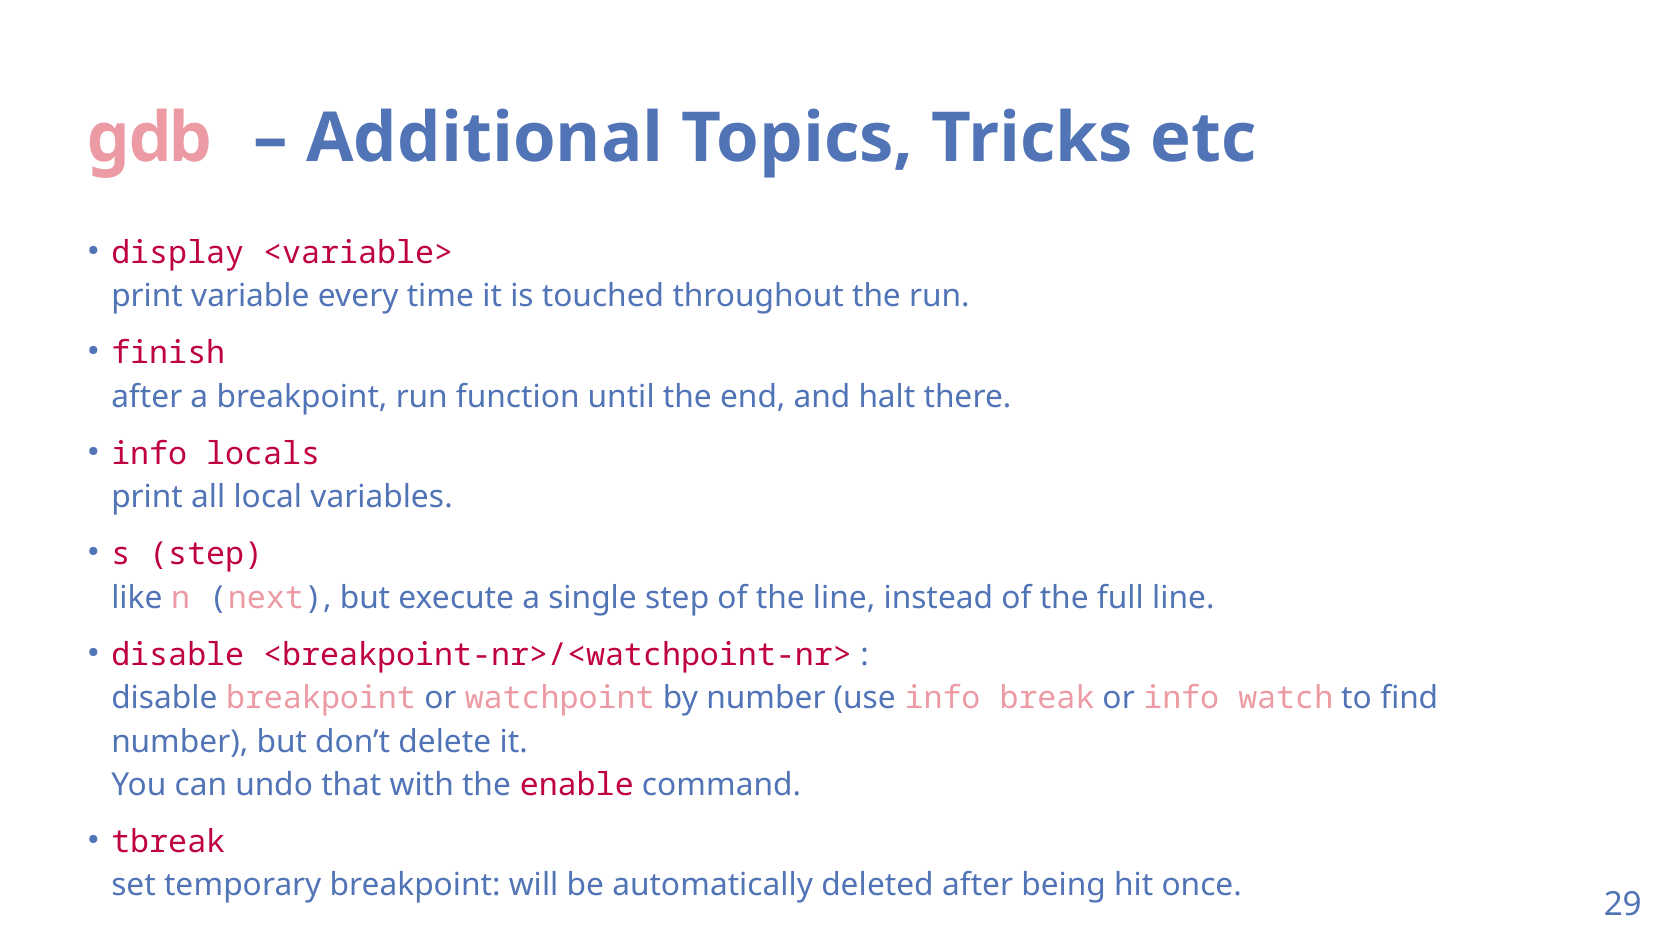

# gdb – Additional Topics, Tricks etc
display <variable>
print variable every time it is touched throughout the run.
finish
after a breakpoint, run function until the end, and halt there.
info locals
print all local variables.
s (step)
like n (next), but execute a single step of the line, instead of the full line.
disable <breakpoint-nr>/<watchpoint-nr> :
disable breakpoint or watchpoint by number (use info break or info watch to find number), but don’t delete it.
You can undo that with the enable command.
tbreak
set temporary breakpoint: will be automatically deleted after being hit once.
29